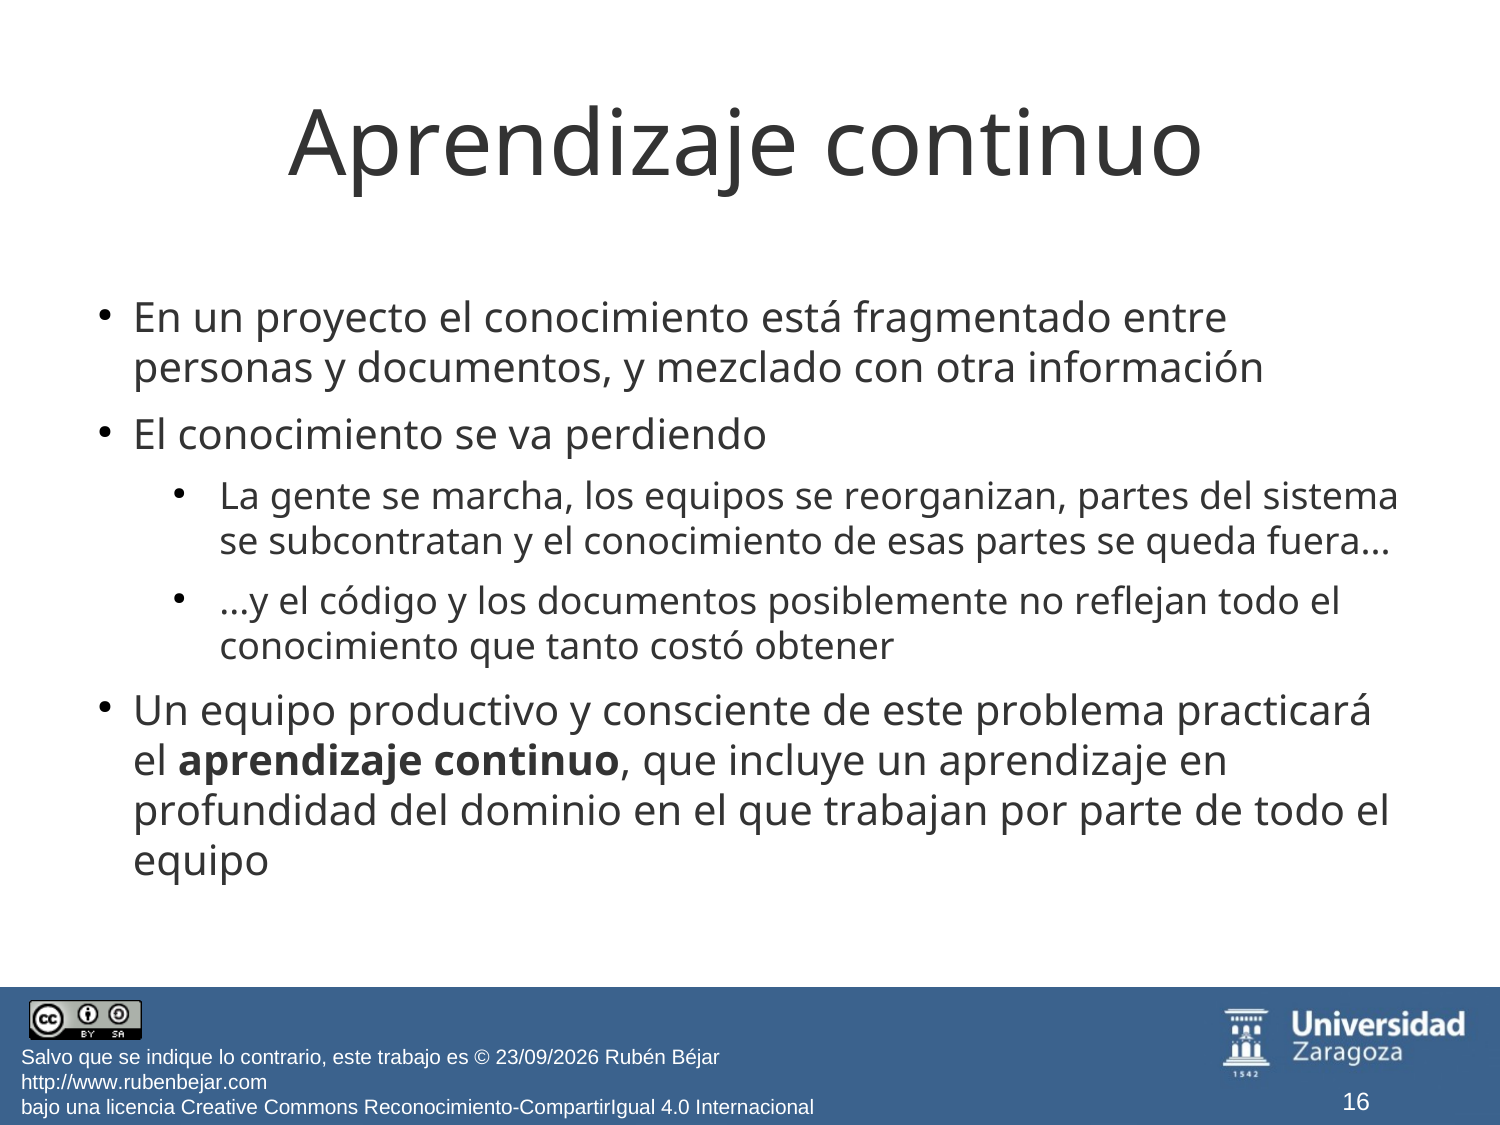

# Aprendizaje continuo
En un proyecto el conocimiento está fragmentado entre personas y documentos, y mezclado con otra información
El conocimiento se va perdiendo
La gente se marcha, los equipos se reorganizan, partes del sistema se subcontratan y el conocimiento de esas partes se queda fuera...
...y el código y los documentos posiblemente no reflejan todo el conocimiento que tanto costó obtener
Un equipo productivo y consciente de este problema practicará el aprendizaje continuo, que incluye un aprendizaje en profundidad del dominio en el que trabajan por parte de todo el equipo